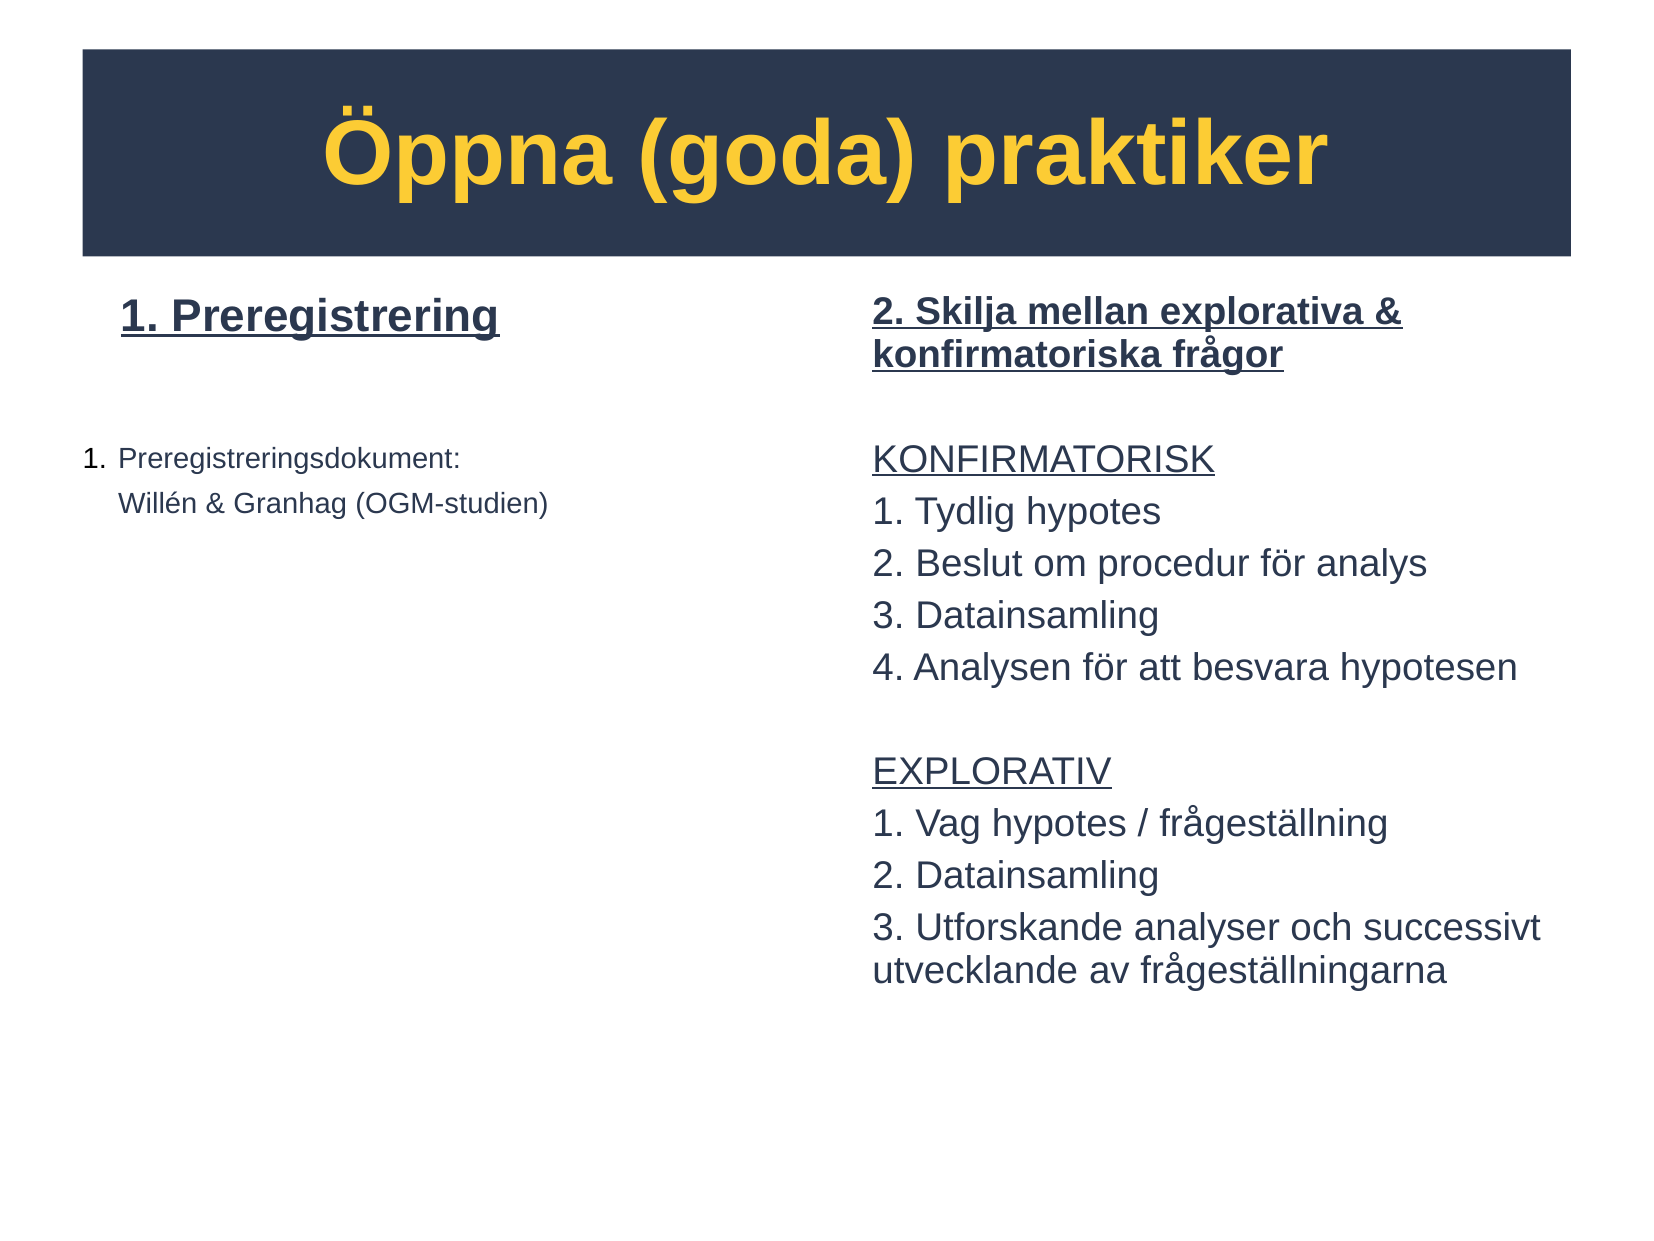

# Öppna (goda) praktiker
1. Preregistrering
Preregistreringsdokument:
Willén & Granhag (OGM-studien)
2. Skilja mellan explorativa & konfirmatoriska frågor
KONFIRMATORISK
1. Tydlig hypotes
2. Beslut om procedur för analys
3. Datainsamling
4. Analysen för att besvara hypotesen
EXPLORATIV
1. Vag hypotes / frågeställning
2. Datainsamling
3. Utforskande analyser och successivt utvecklande av frågeställningarna